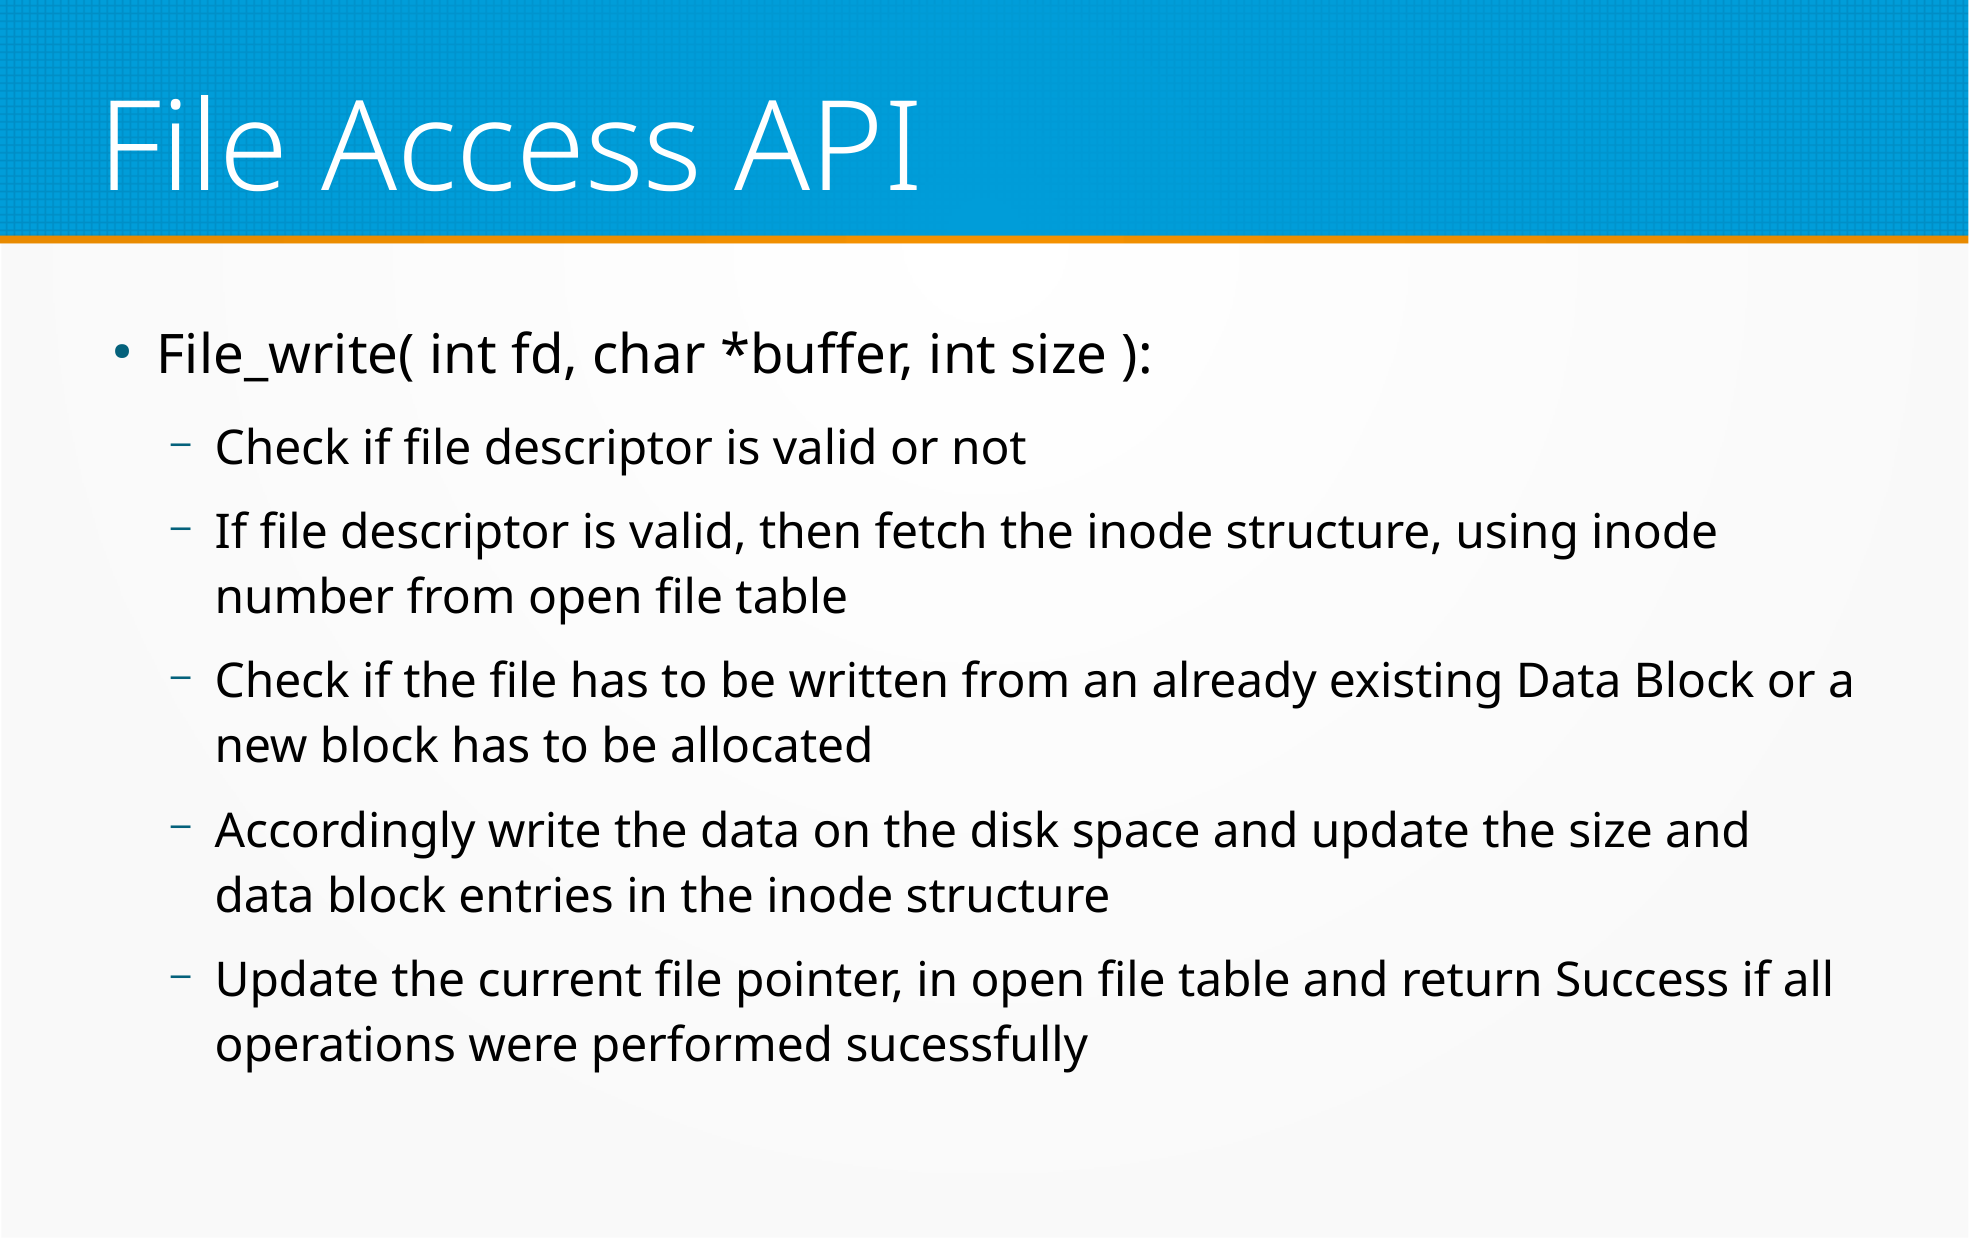

# File Access API
File_write( int fd, char *buffer, int size ):
Check if file descriptor is valid or not
If file descriptor is valid, then fetch the inode structure, using inode number from open file table
Check if the file has to be written from an already existing Data Block or a new block has to be allocated
Accordingly write the data on the disk space and update the size and data block entries in the inode structure
Update the current file pointer, in open file table and return Success if all operations were performed sucessfully